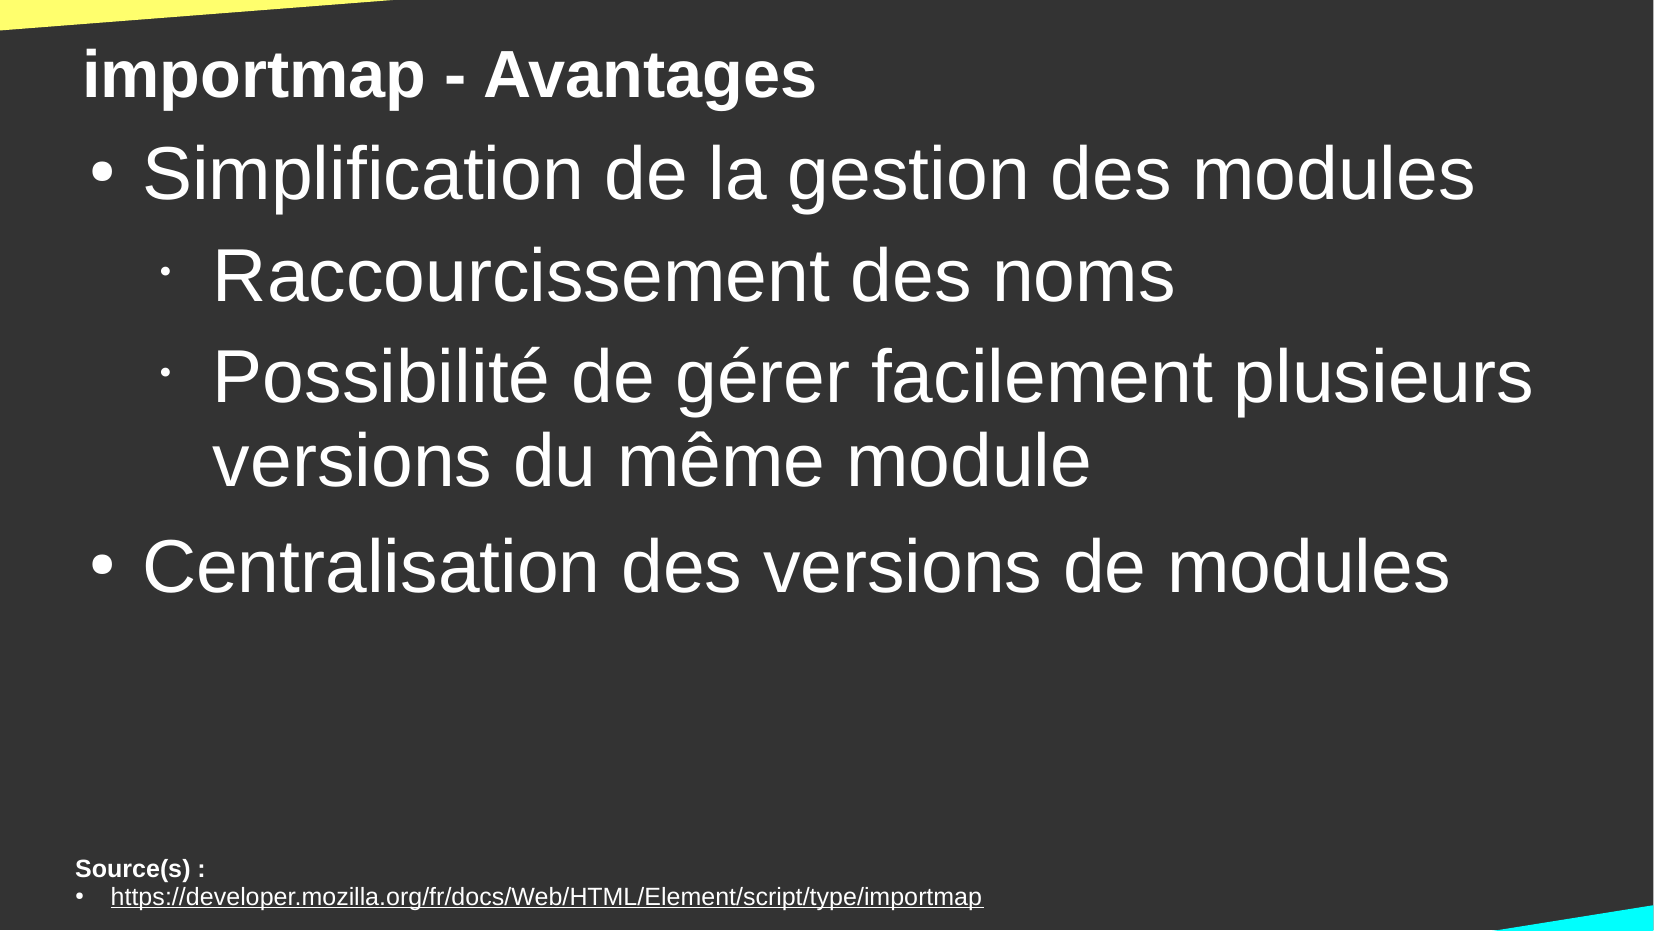

# importmap - Avantages
Simplification de la gestion des modules
Raccourcissement des noms
Possibilité de gérer facilement plusieurs versions du même module
Centralisation des versions de modules
Source(s) :
https://developer.mozilla.org/fr/docs/Web/HTML/Element/script/type/importmap